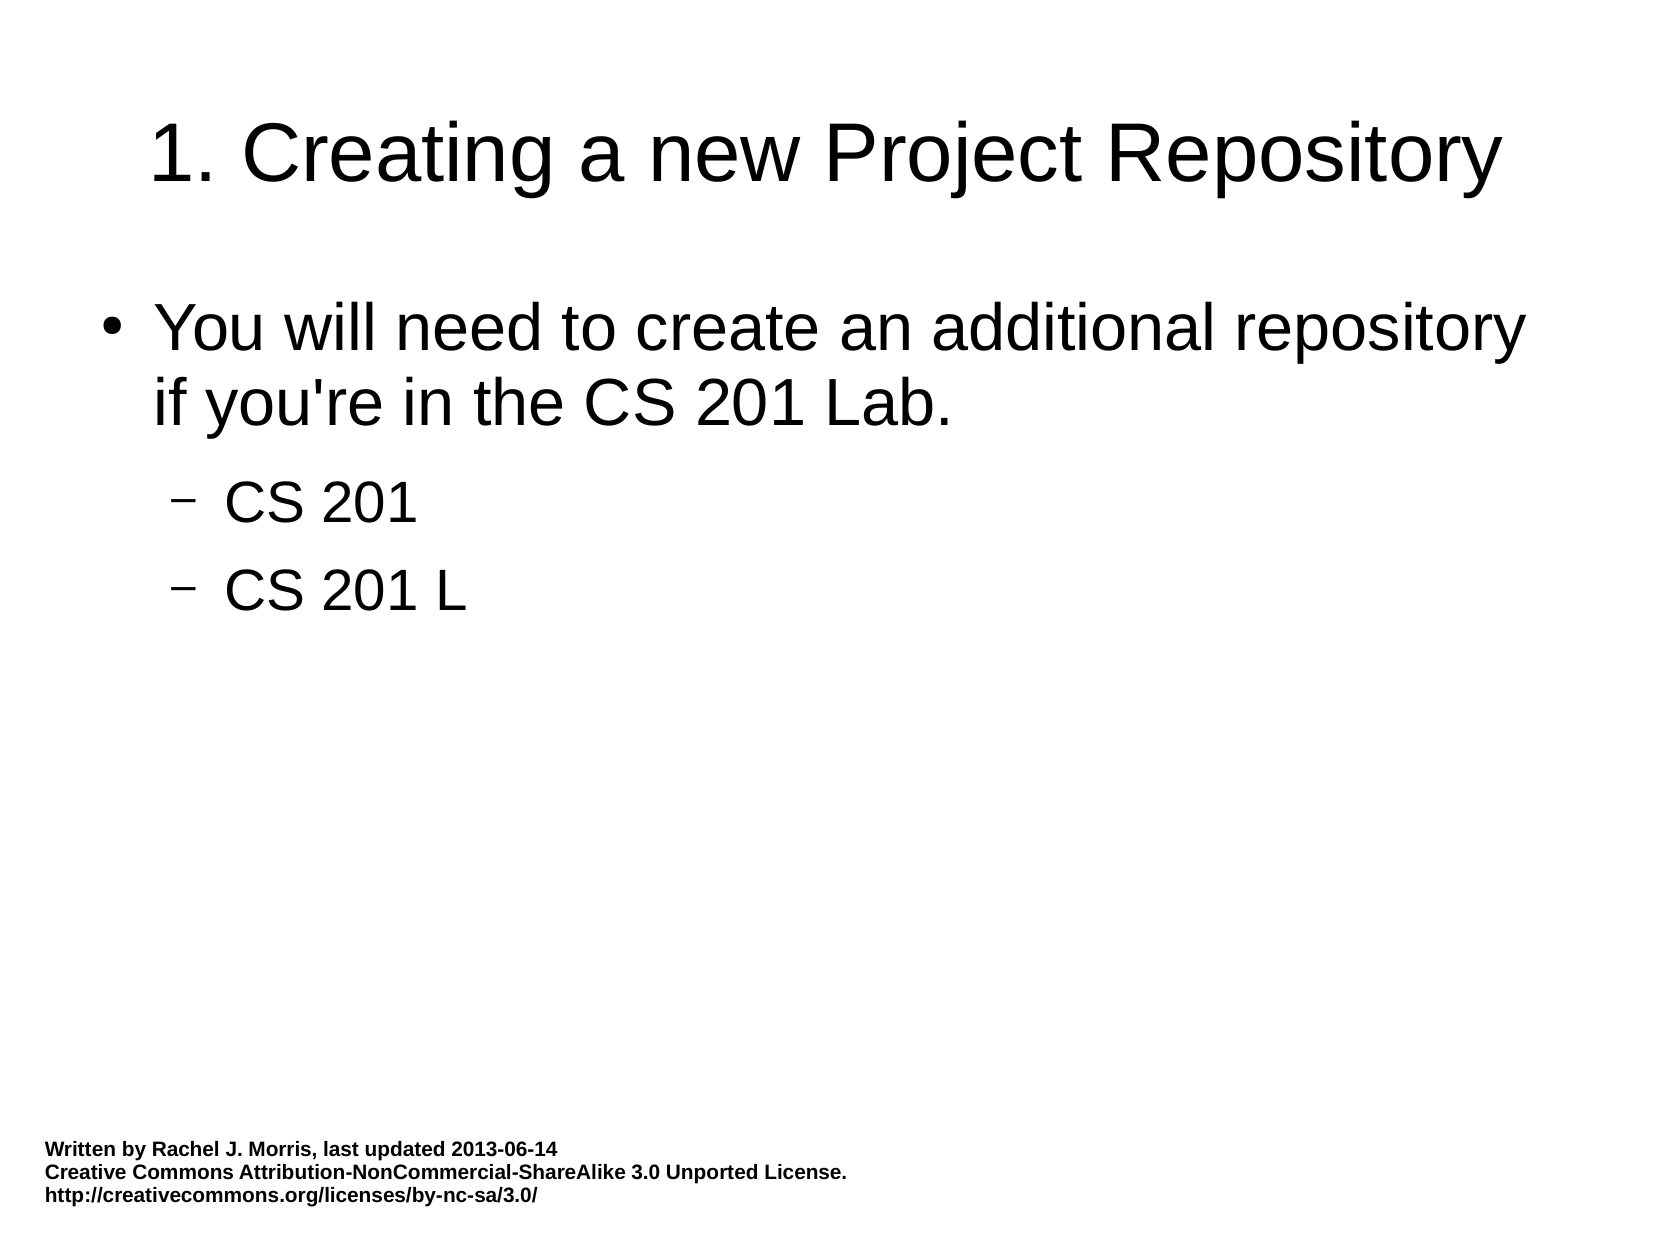

# 1. Creating a new Project Repository
You will need to create an additional repository if you're in the CS 201 Lab.
CS 201
CS 201 L